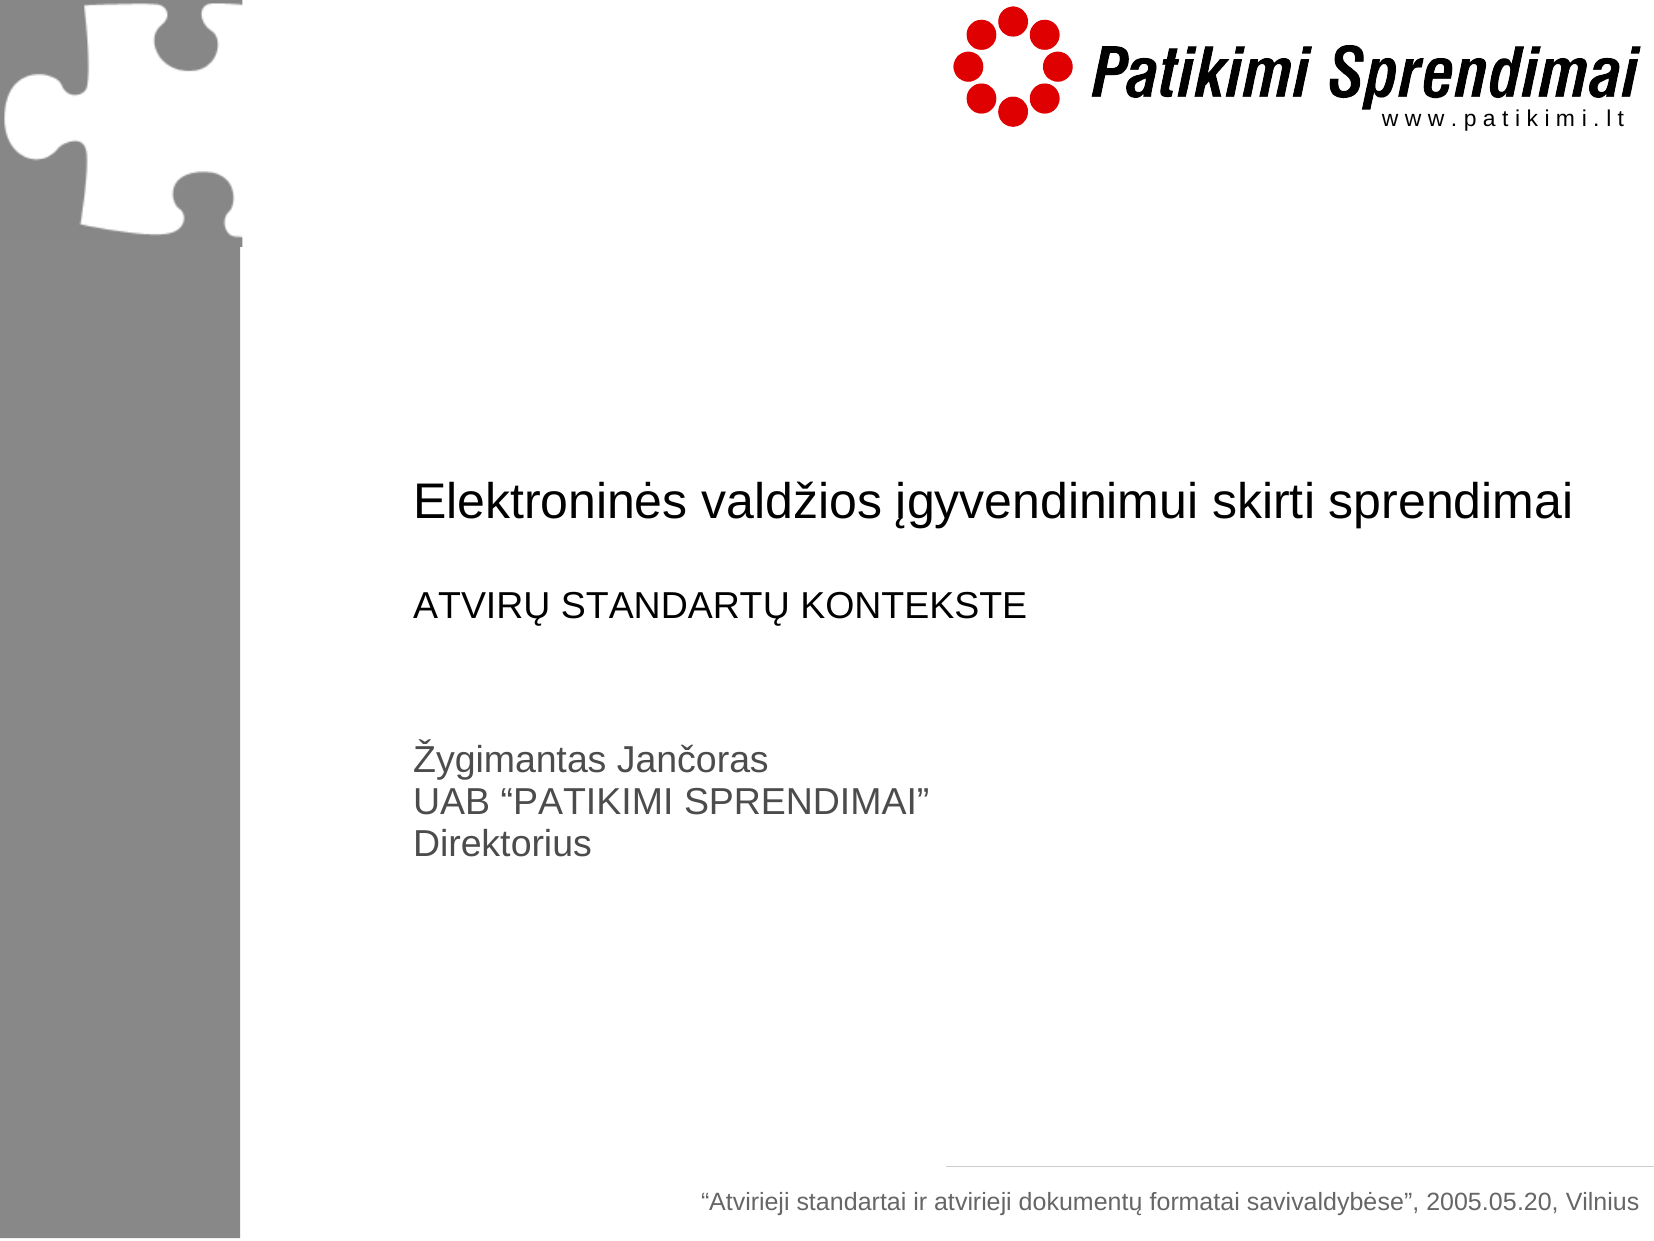

Elektroninės valdžios įgyvendinimui skirti sprendimai
ATVIRŲ STANDARTŲ KONTEKSTE
Žygimantas Jančoras
UAB “PATIKIMI SPRENDIMAI”
Direktorius